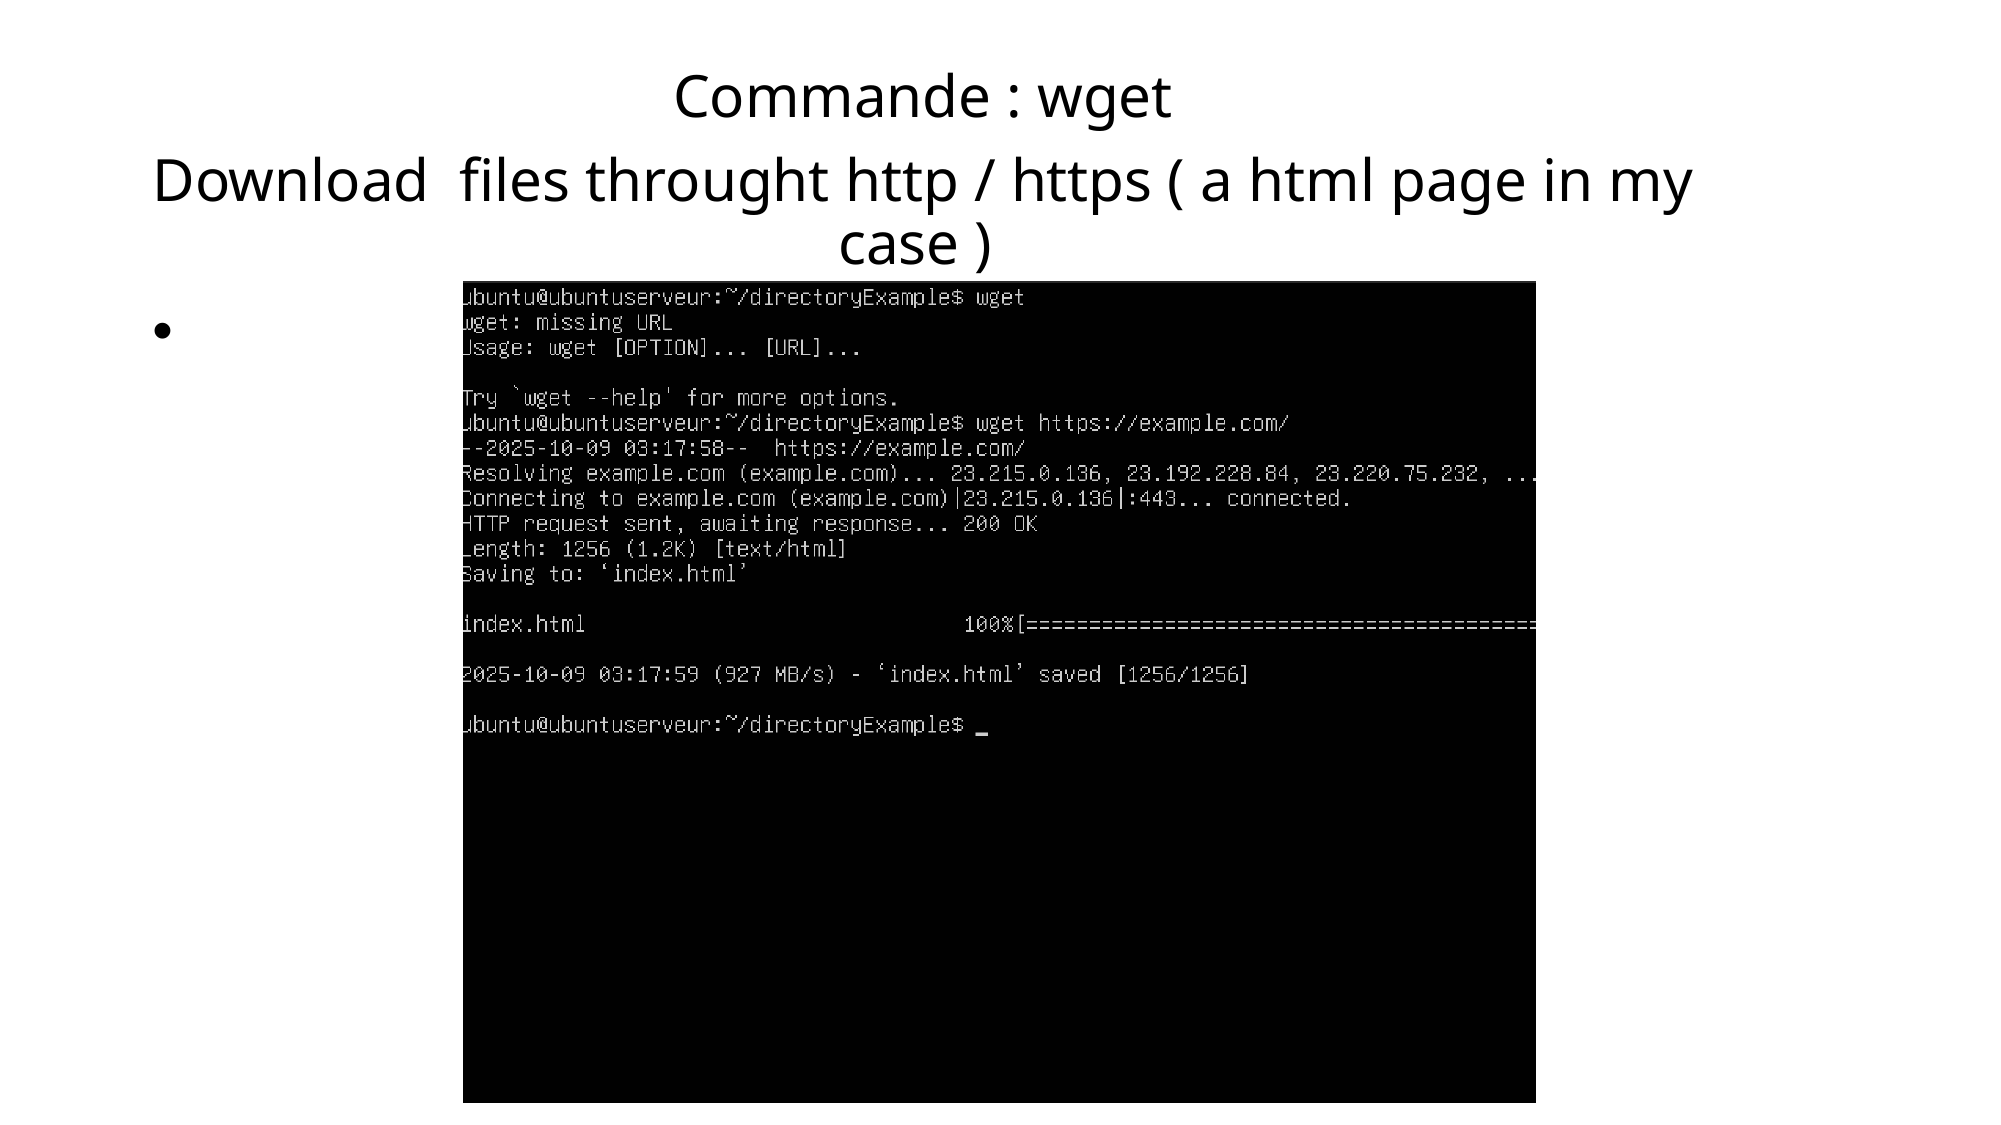

# Commande : wget
Download files throught http / https ( a html page in my case )